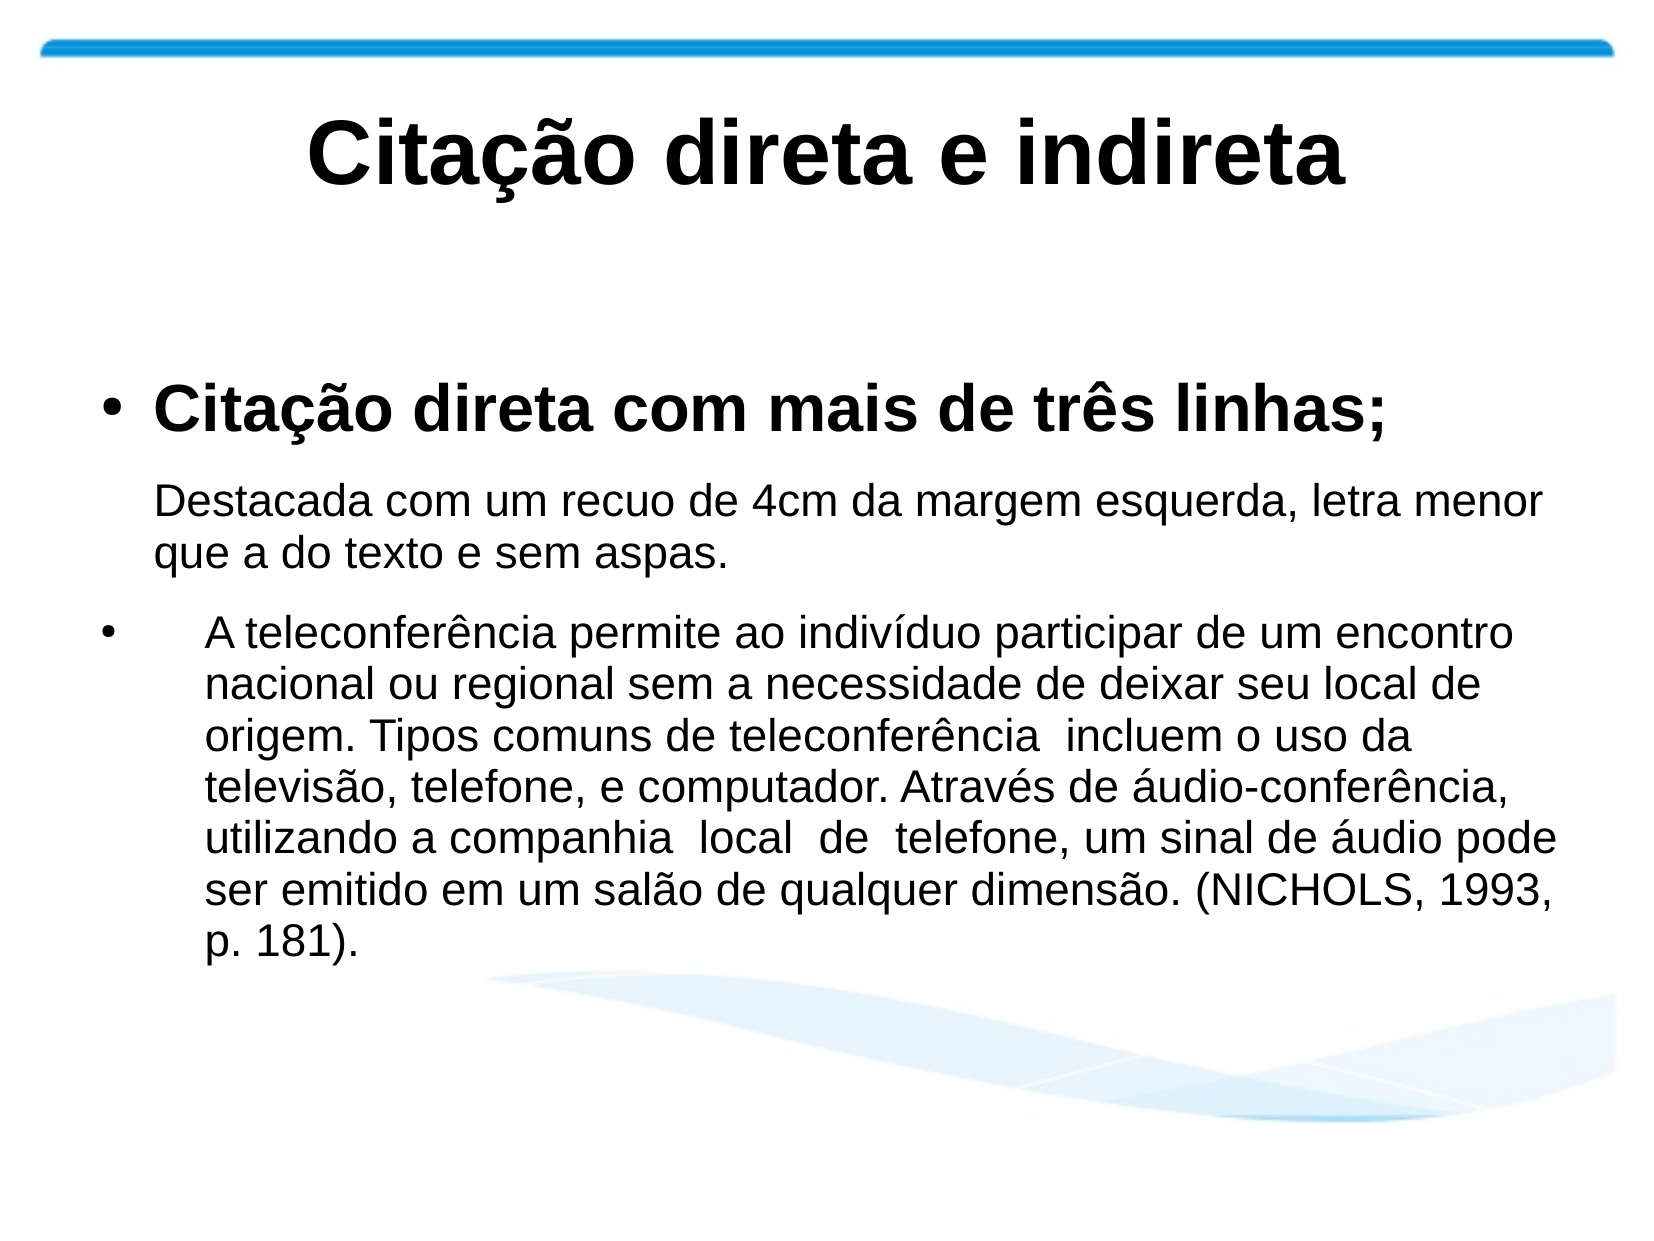

# Citação direta e indireta
Citação direta com mais de três linhas;
Destacada com um recuo de 4cm da margem esquerda, letra menor que a do texto e sem aspas.
 A teleconferência permite ao indivíduo participar de um encontro nacional ou regional sem a necessidade de deixar seu local de origem. Tipos comuns de teleconferência incluem o uso da televisão, telefone, e computador. Através de áudio-conferência, utilizando a companhia local de telefone, um sinal de áudio pode ser emitido em um salão de qualquer dimensão. (NICHOLS, 1993, p. 181).